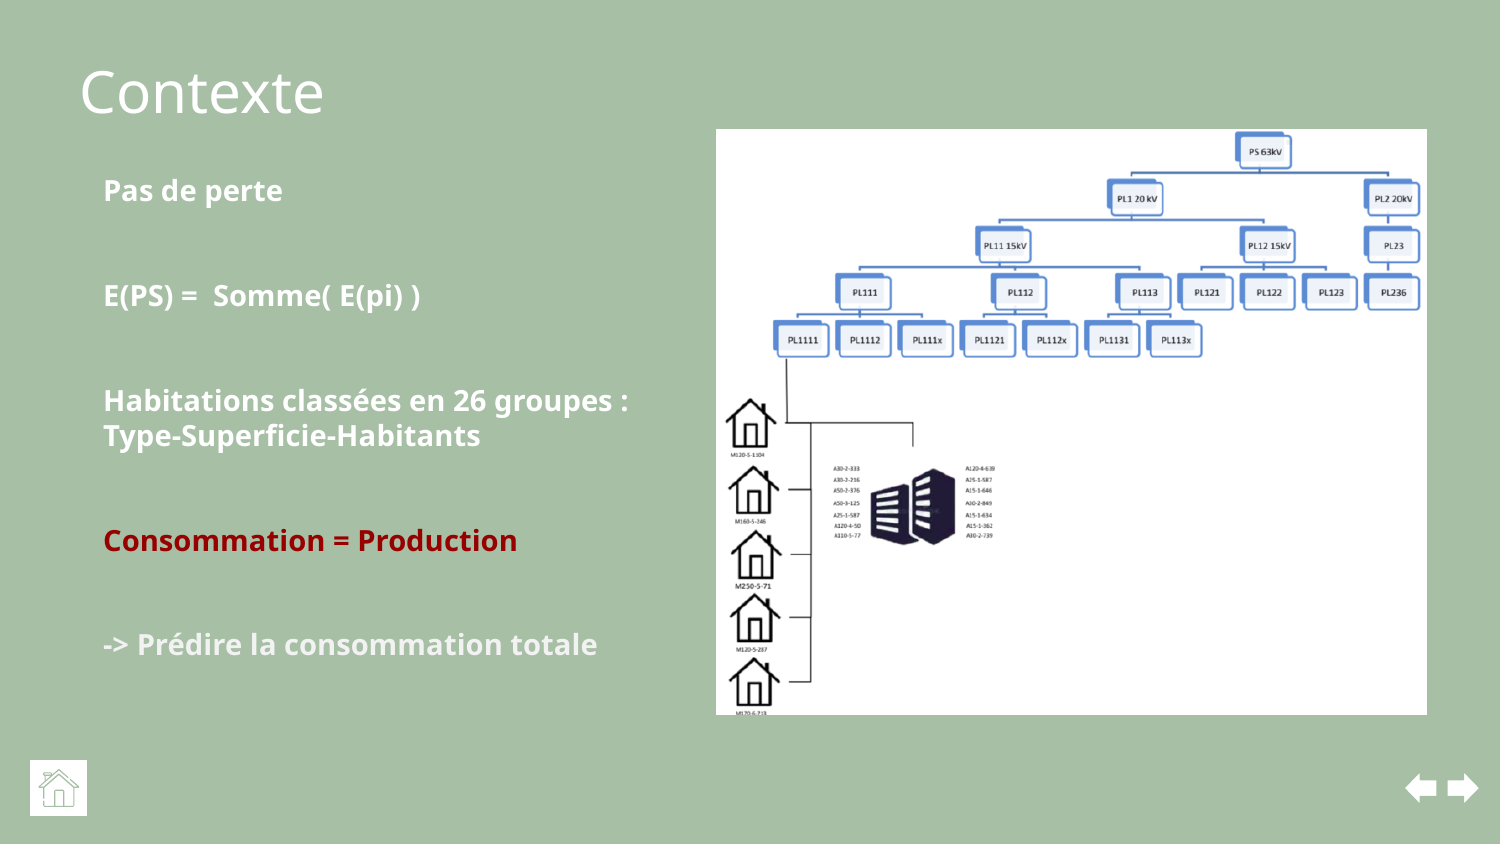

# Contexte
Pas de perte
E(PS) = Somme( E(pi) )
Habitations classées en 26 groupes : Type-Superficie-Habitants
Consommation = Production
-> Prédire la consommation totale